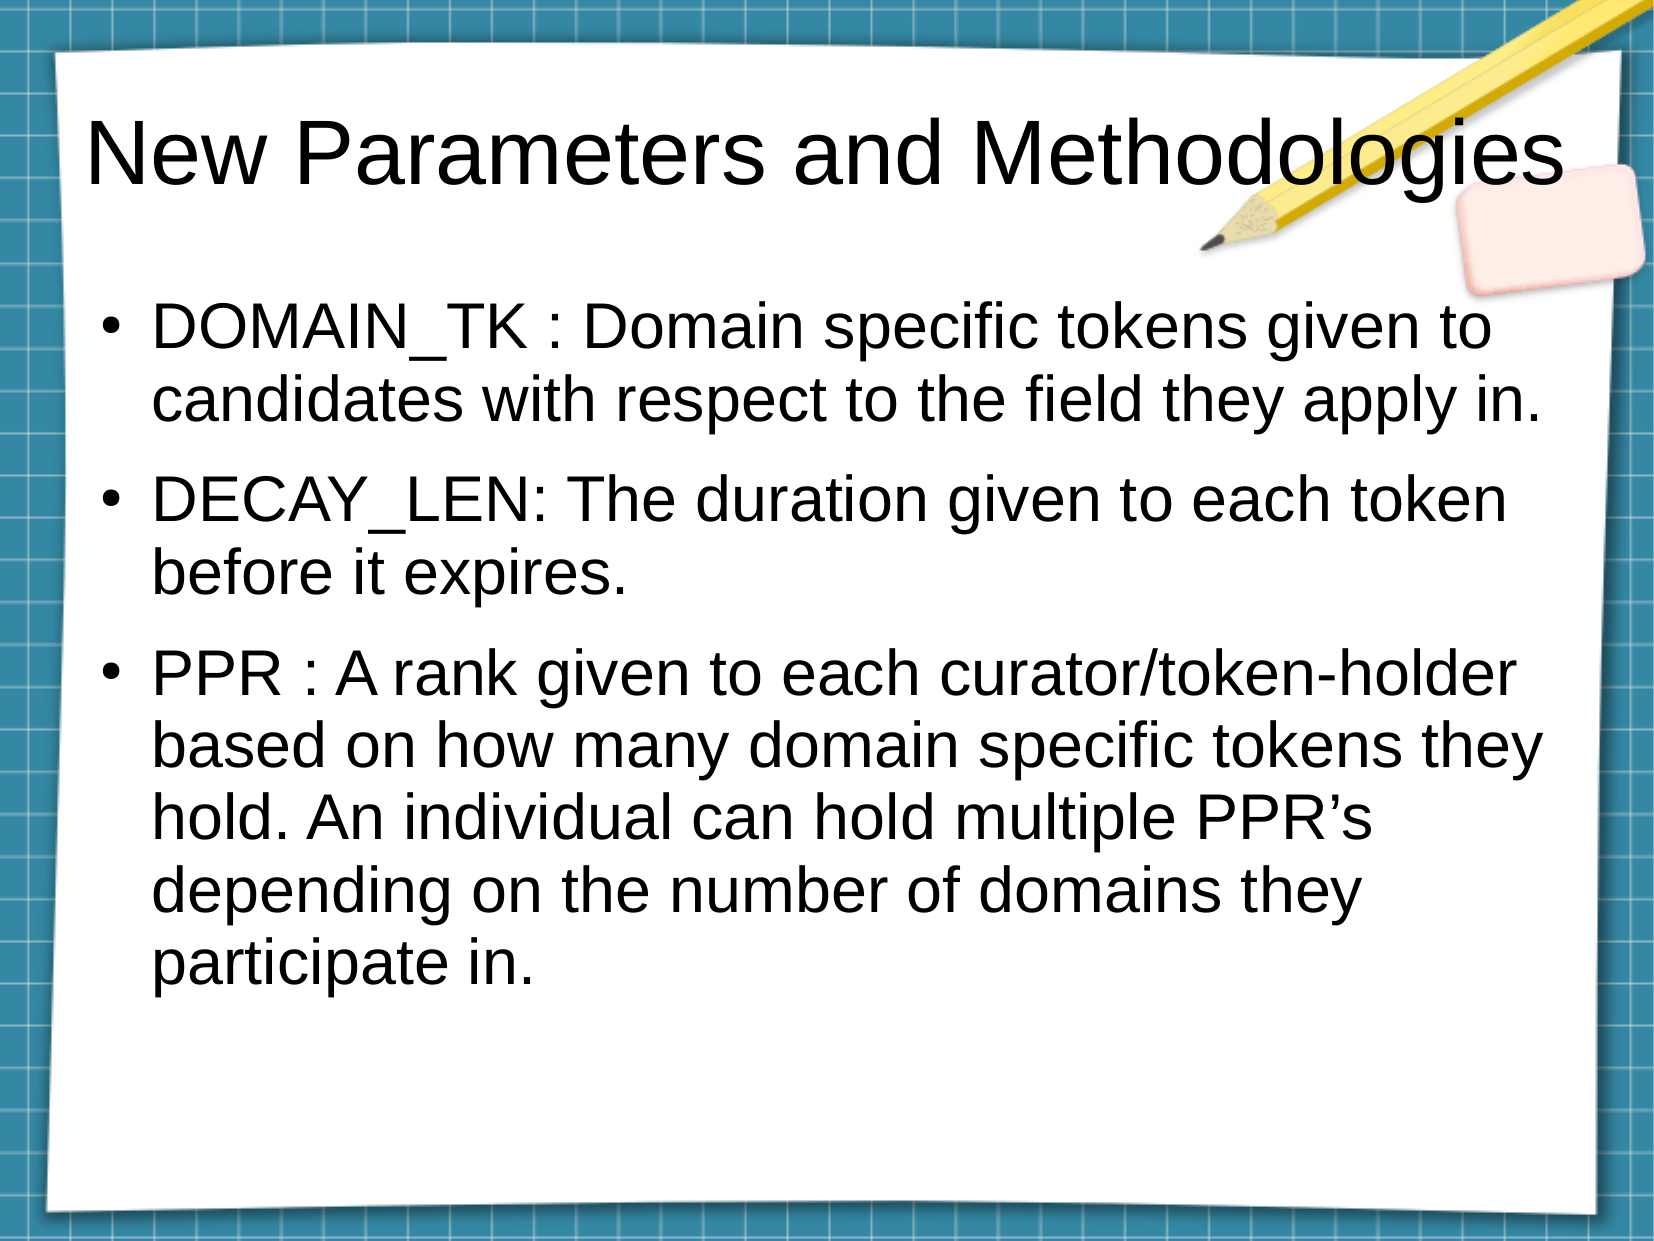

# New Parameters and Methodologies
DOMAIN_TK : Domain specific tokens given to candidates with respect to the field they apply in.
DECAY_LEN: The duration given to each token before it expires.
PPR : A rank given to each curator/token-holder based on how many domain specific tokens they hold. An individual can hold multiple PPR’s depending on the number of domains they participate in.